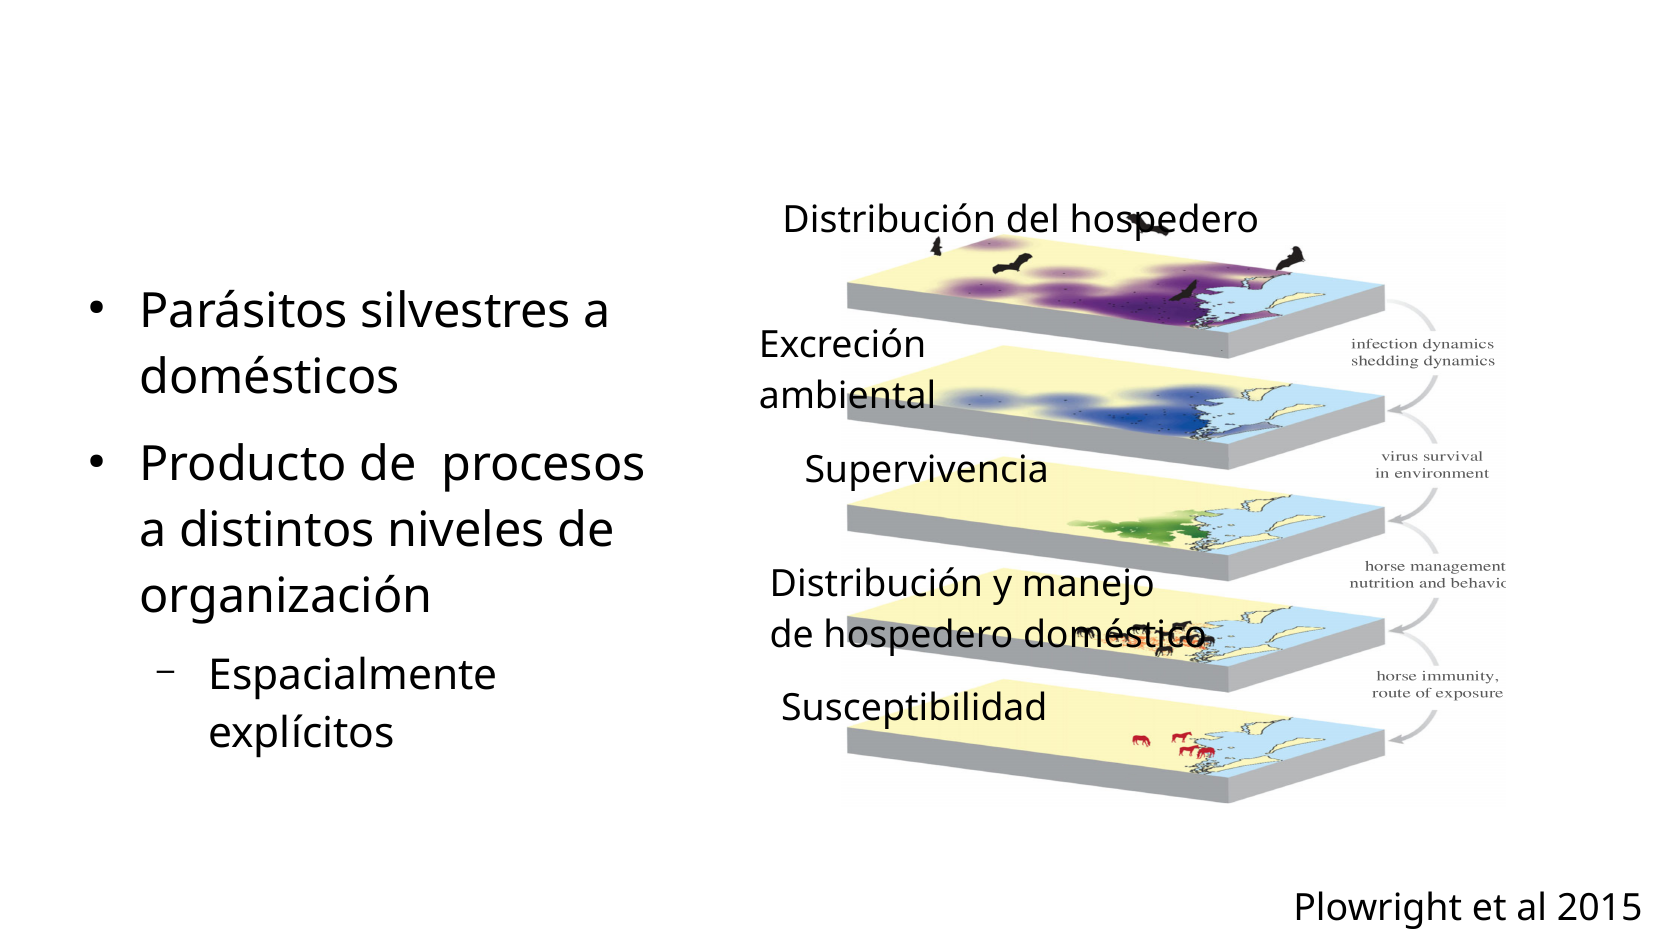

Distribución del hospedero
# Parásitos silvestres a domésticos
Producto de procesos a distintos niveles de organización
Espacialmente explícitos
Excreción
ambiental
Supervivencia
Distribución y manejo
de hospedero doméstico
Susceptibilidad
Plowright et al 2015